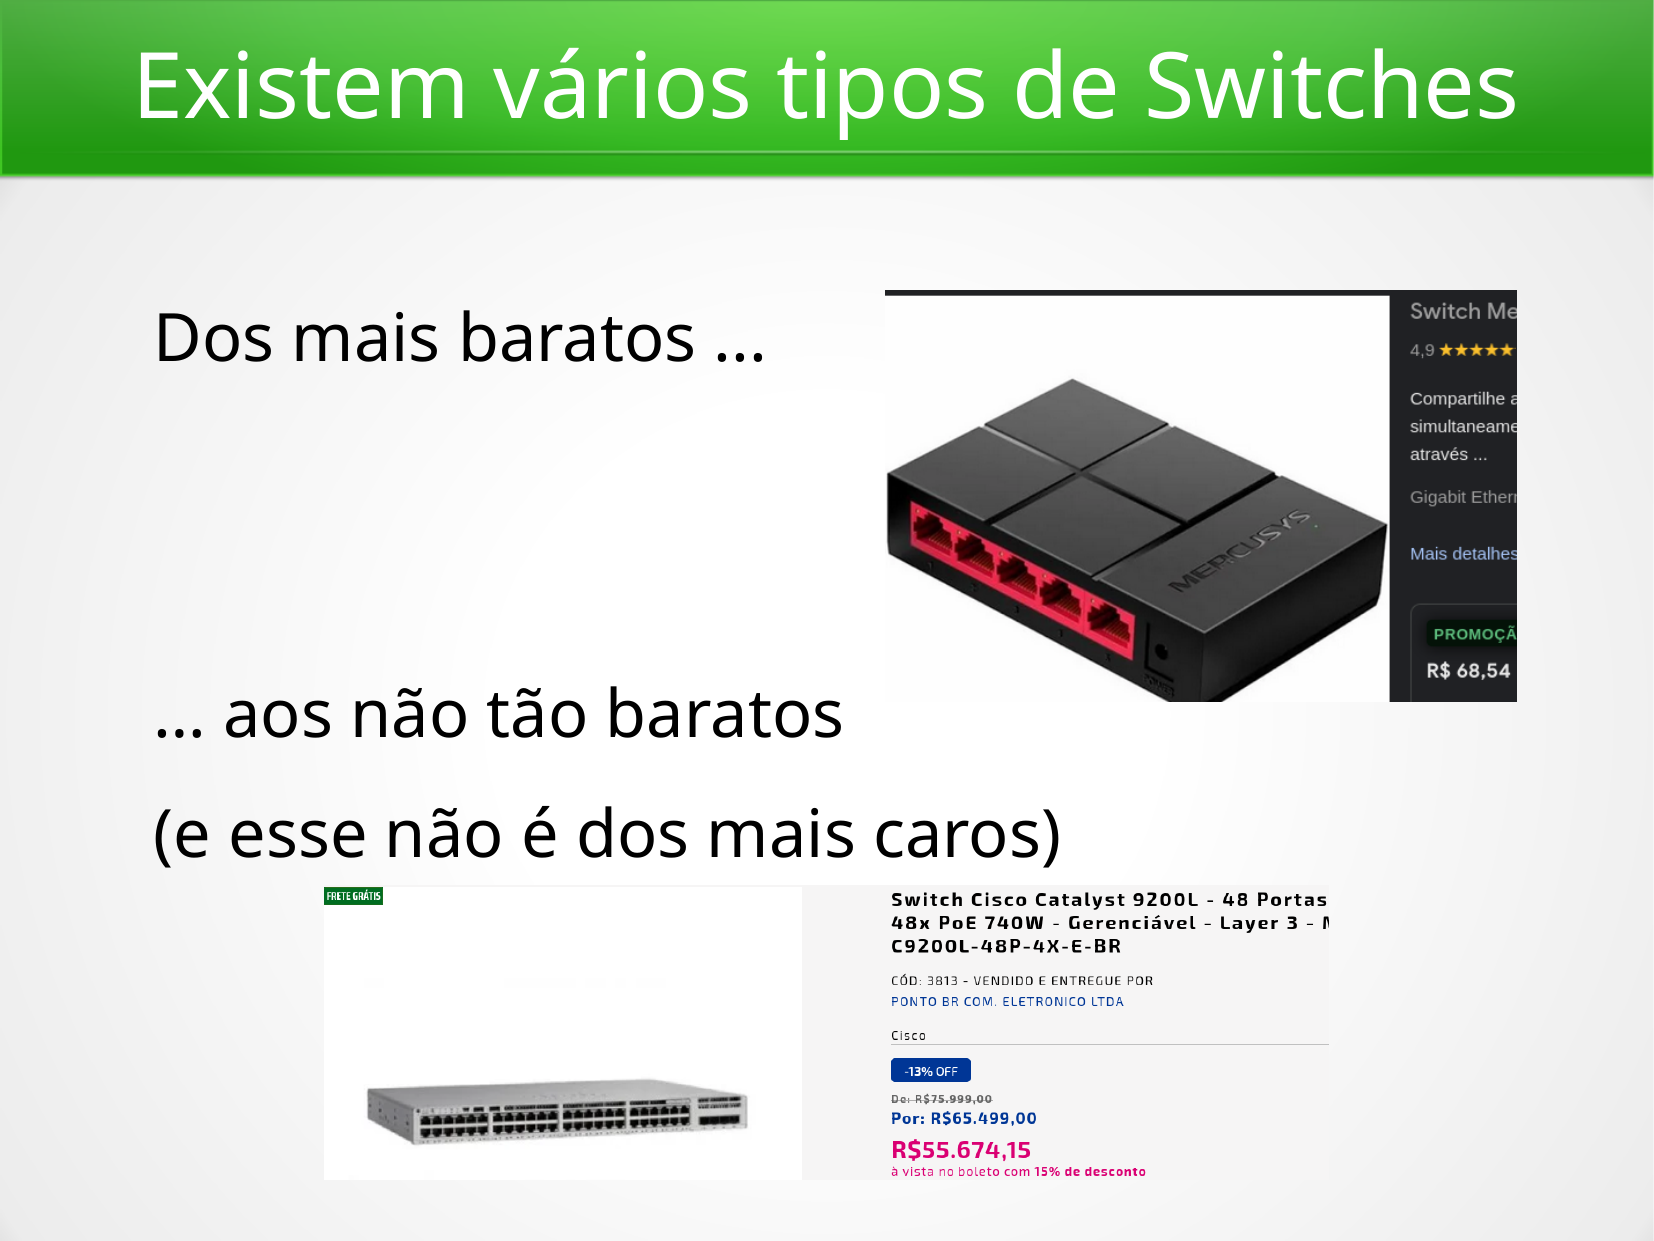

# Existem vários tipos de Switches
Dos mais baratos ...
… aos não tão baratos
(e esse não é dos mais caros)